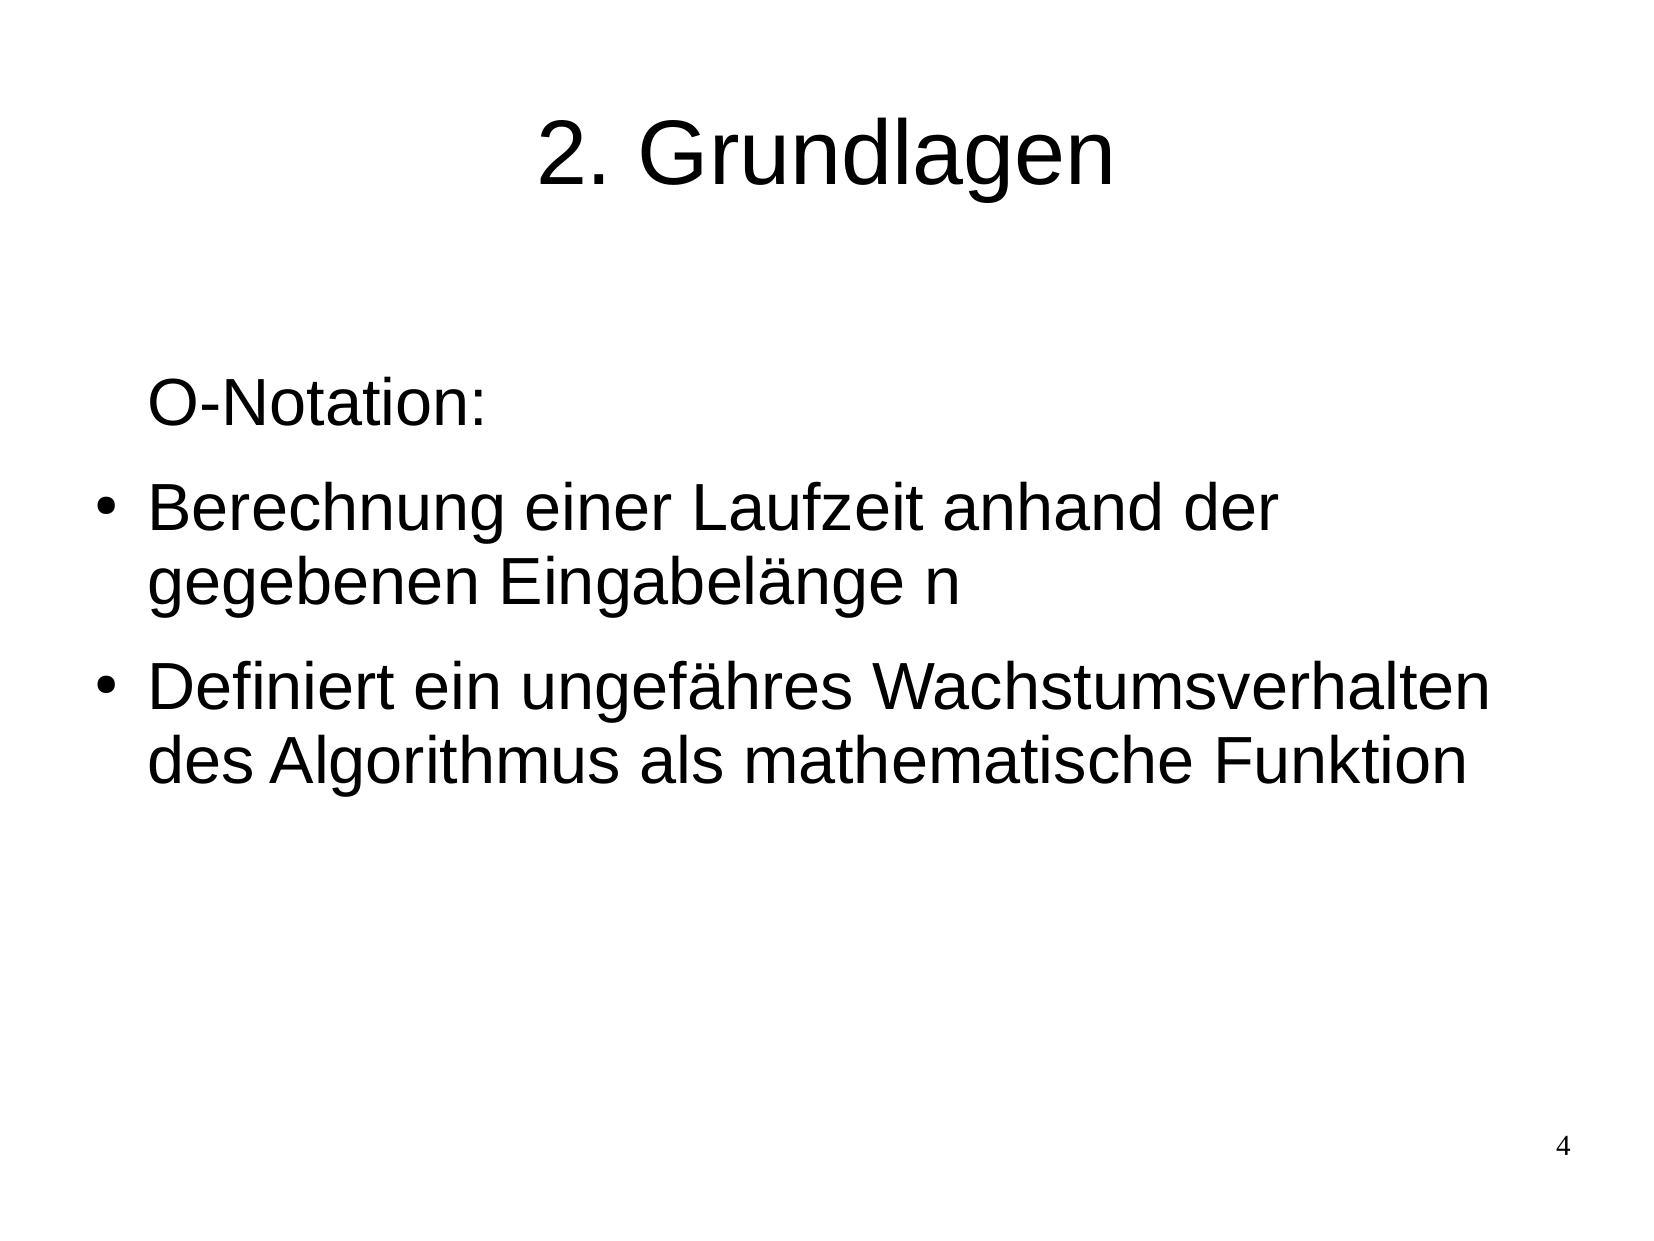

# 2. Grundlagen
O-Notation:
Berechnung einer Laufzeit anhand der gegebenen Eingabelänge n
Definiert ein ungefähres Wachstumsverhalten des Algorithmus als mathematische Funktion
4